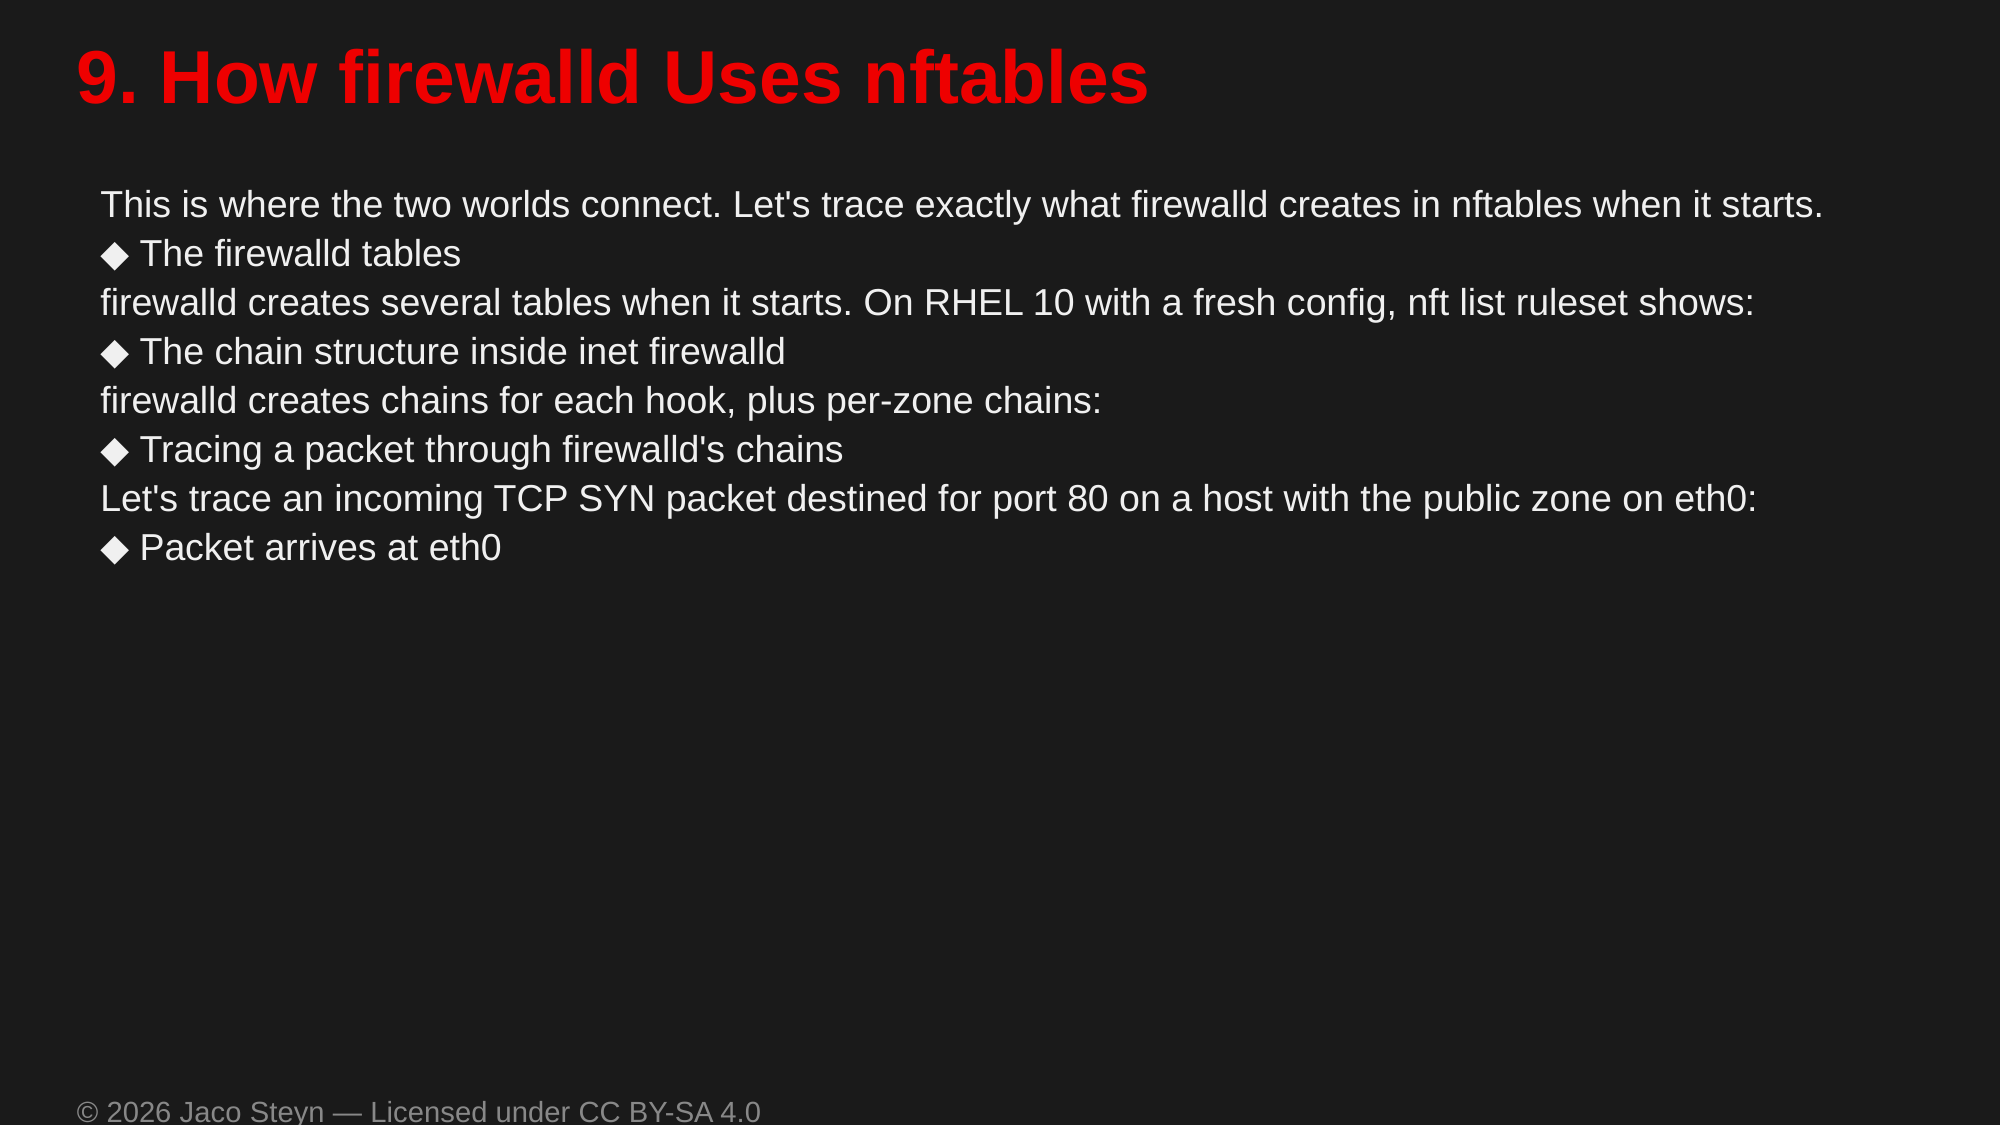

9. How firewalld Uses nftables
This is where the two worlds connect. Let's trace exactly what firewalld creates in nftables when it starts.
◆ The firewalld tables
firewalld creates several tables when it starts. On RHEL 10 with a fresh config, nft list ruleset shows:
◆ The chain structure inside inet firewalld
firewalld creates chains for each hook, plus per-zone chains:
◆ Tracing a packet through firewalld's chains
Let's trace an incoming TCP SYN packet destined for port 80 on a host with the public zone on eth0:
◆ Packet arrives at eth0
© 2026 Jaco Steyn — Licensed under CC BY-SA 4.0